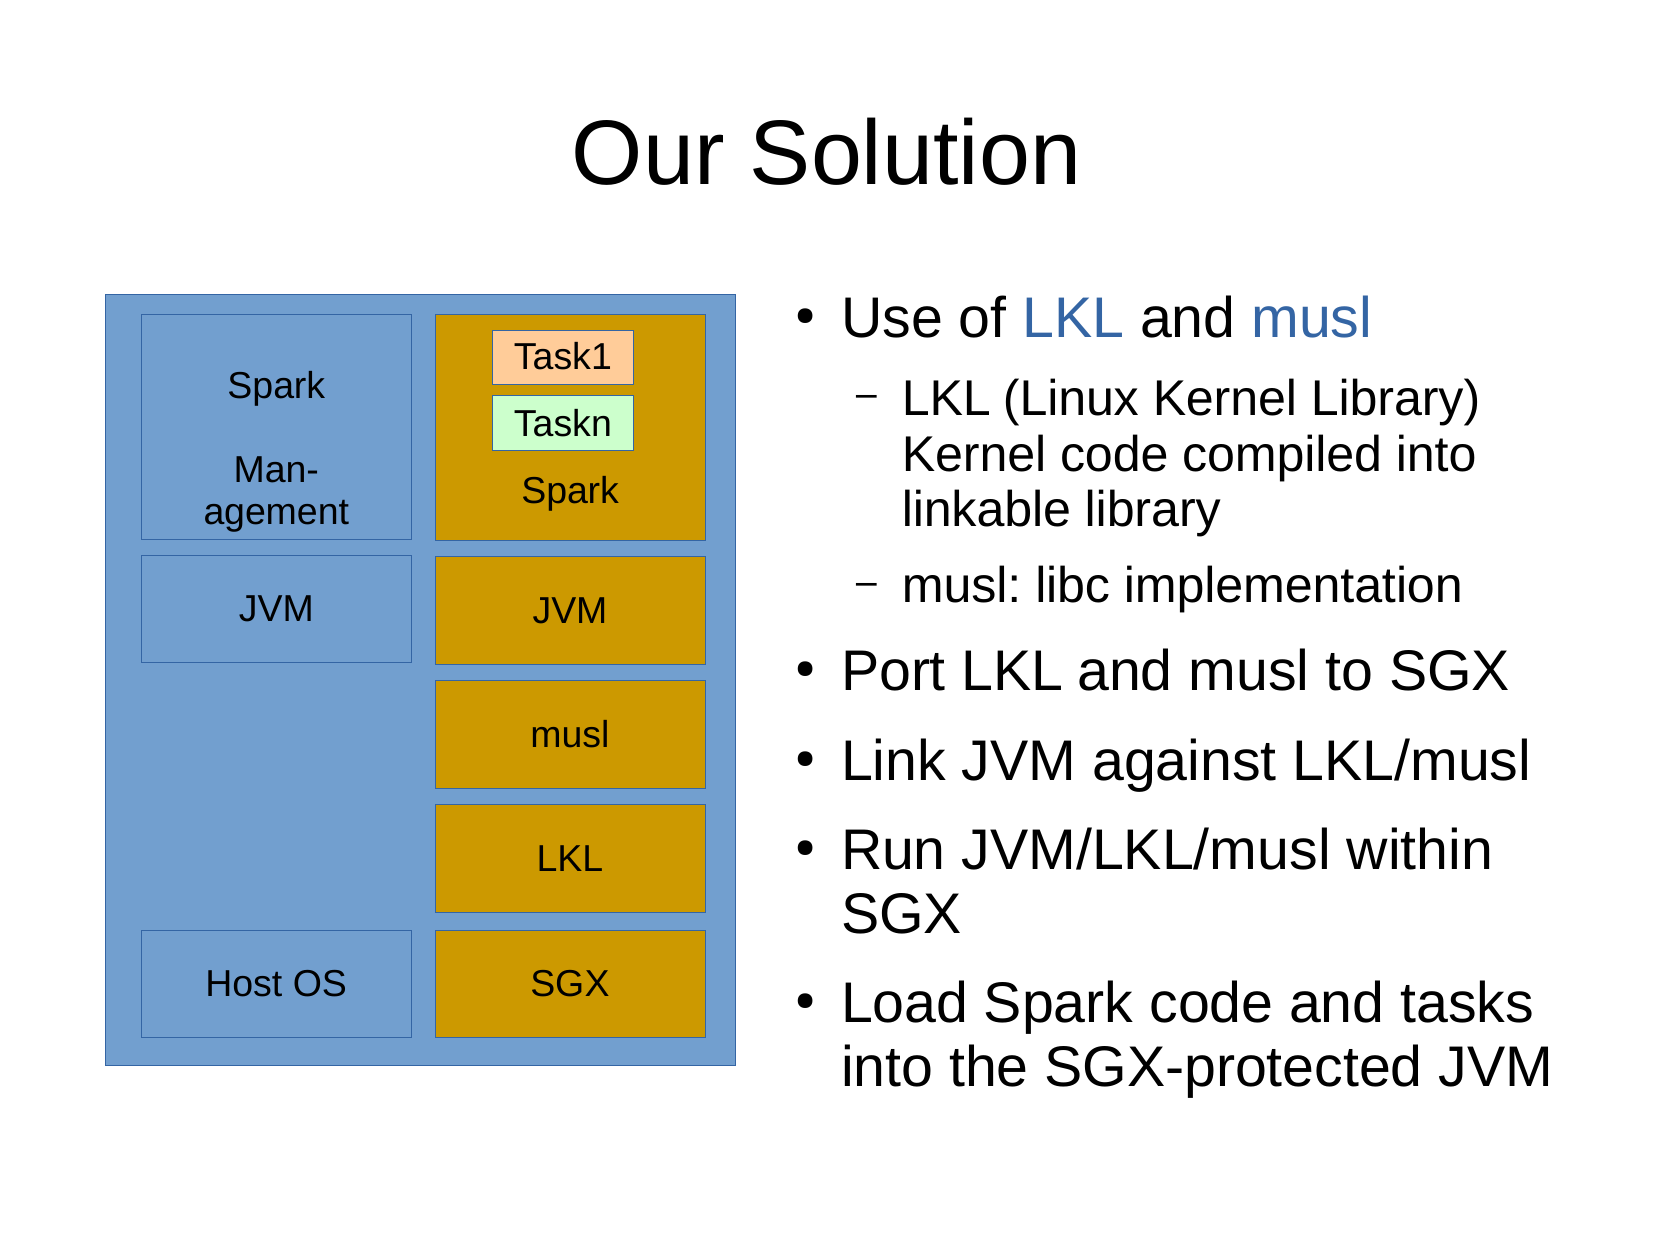

# Our Solution
Use of LKL and musl
LKL (Linux Kernel Library) Kernel code compiled into linkable library
musl: libc implementation
Port LKL and musl to SGX
Link JVM against LKL/musl
Run JVM/LKL/musl within SGX
Load Spark code and tasks into the SGX-protected JVM
Spark
Man-
agement
Spark
Task1
Taskn
Spark
JVM
JVM
JVM
musl
LKL
OS
TEE
Host OS
SGX